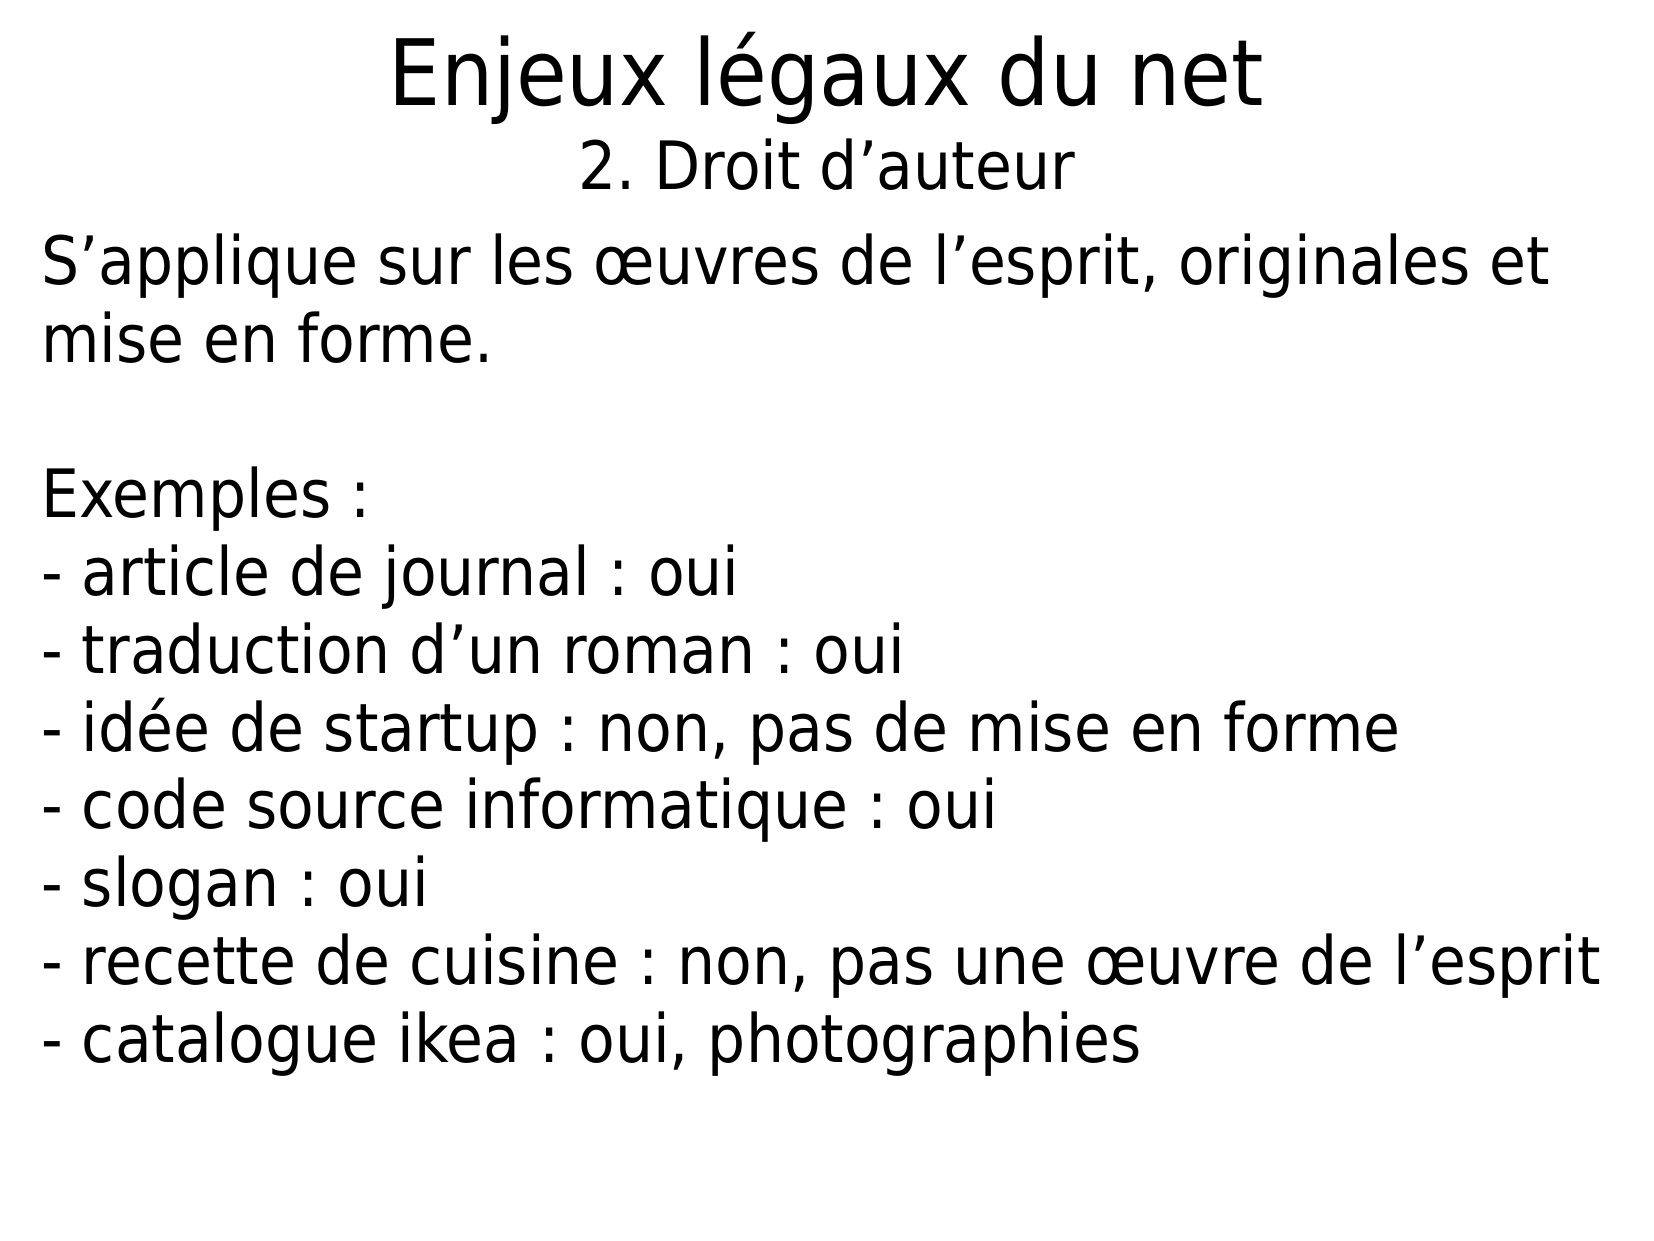

# Enjeux légaux du net 2. Droit d’auteur
S’applique sur les œuvres de l’esprit, originales et mise en forme.
Exemples :
- article de journal : oui
- traduction d’un roman : oui
- idée de startup : non, pas de mise en forme
- code source informatique : oui
- slogan : oui
- recette de cuisine : non, pas une œuvre de l’esprit
- catalogue ikea : oui, photographies